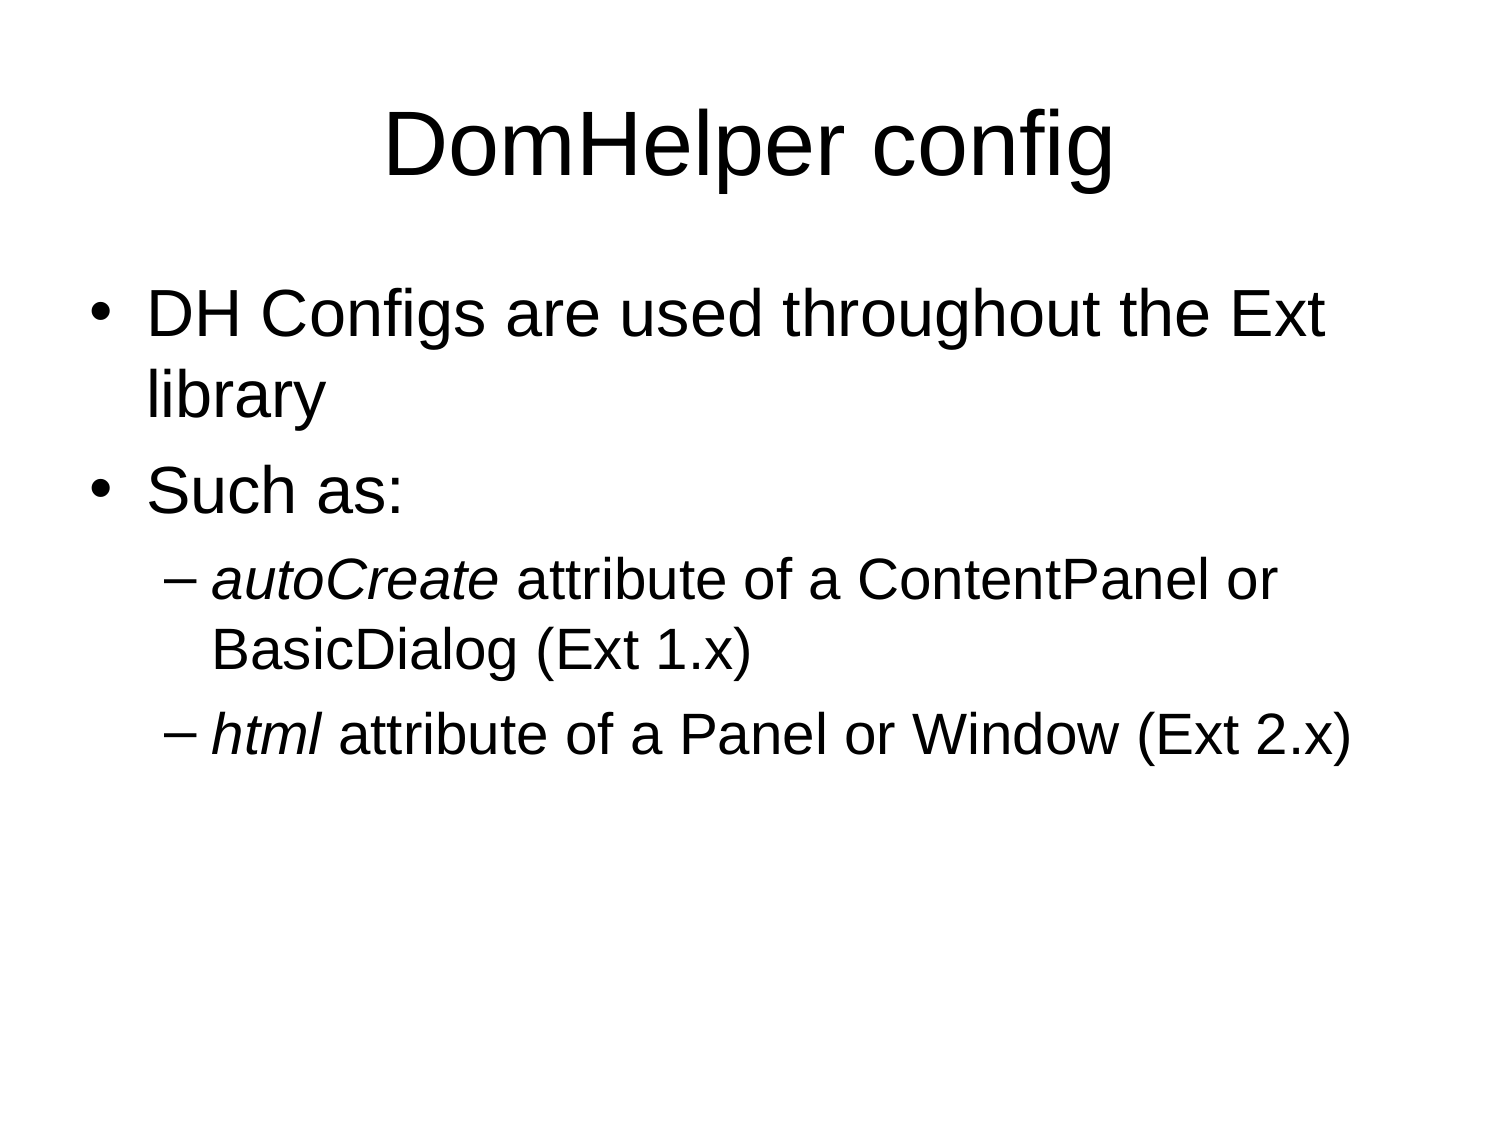

# DomHelper config
DH Configs are used throughout the Ext library
Such as:
autoCreate attribute of a ContentPanel or BasicDialog (Ext 1.x)
html attribute of a Panel or Window (Ext 2.x)